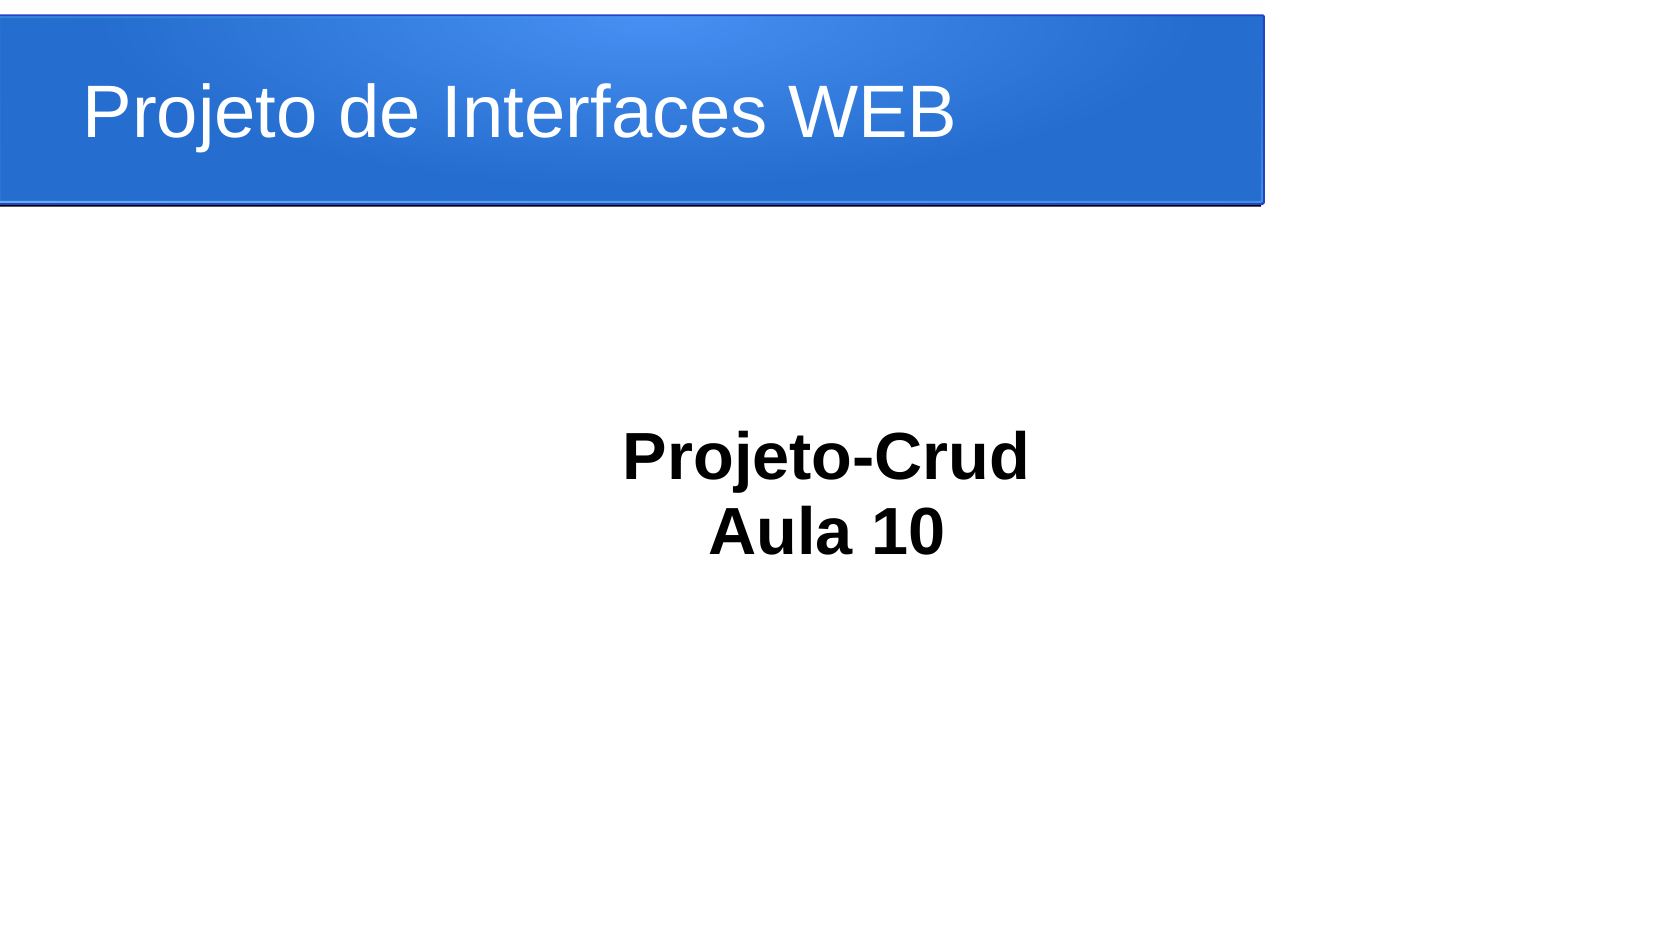

# Projeto de Interfaces WEB
Projeto-Crud
Aula 10